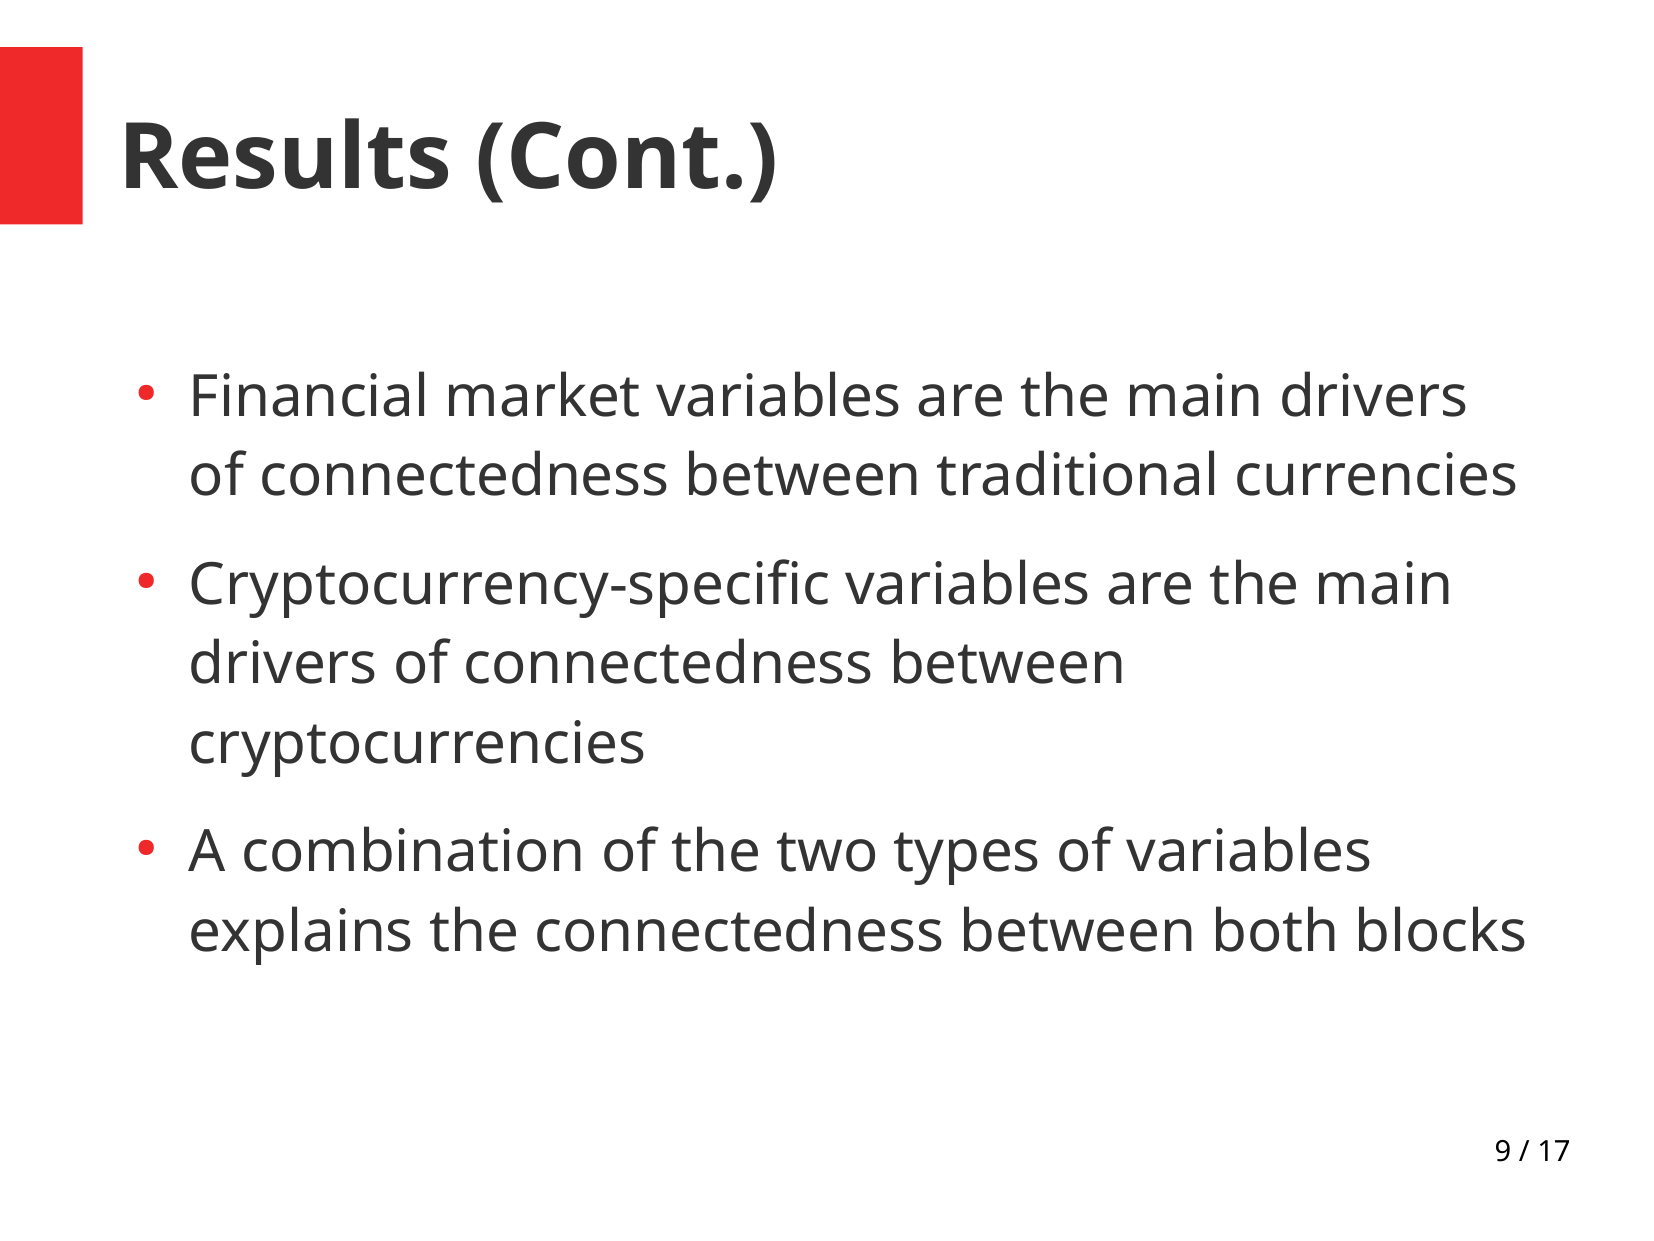

# Results (Cont.)
Financial market variables are the main drivers of connectedness between traditional currencies
Cryptocurrency-specific variables are the main drivers of connectedness between cryptocurrencies
A combination of the two types of variables explains the connectedness between both blocks
9